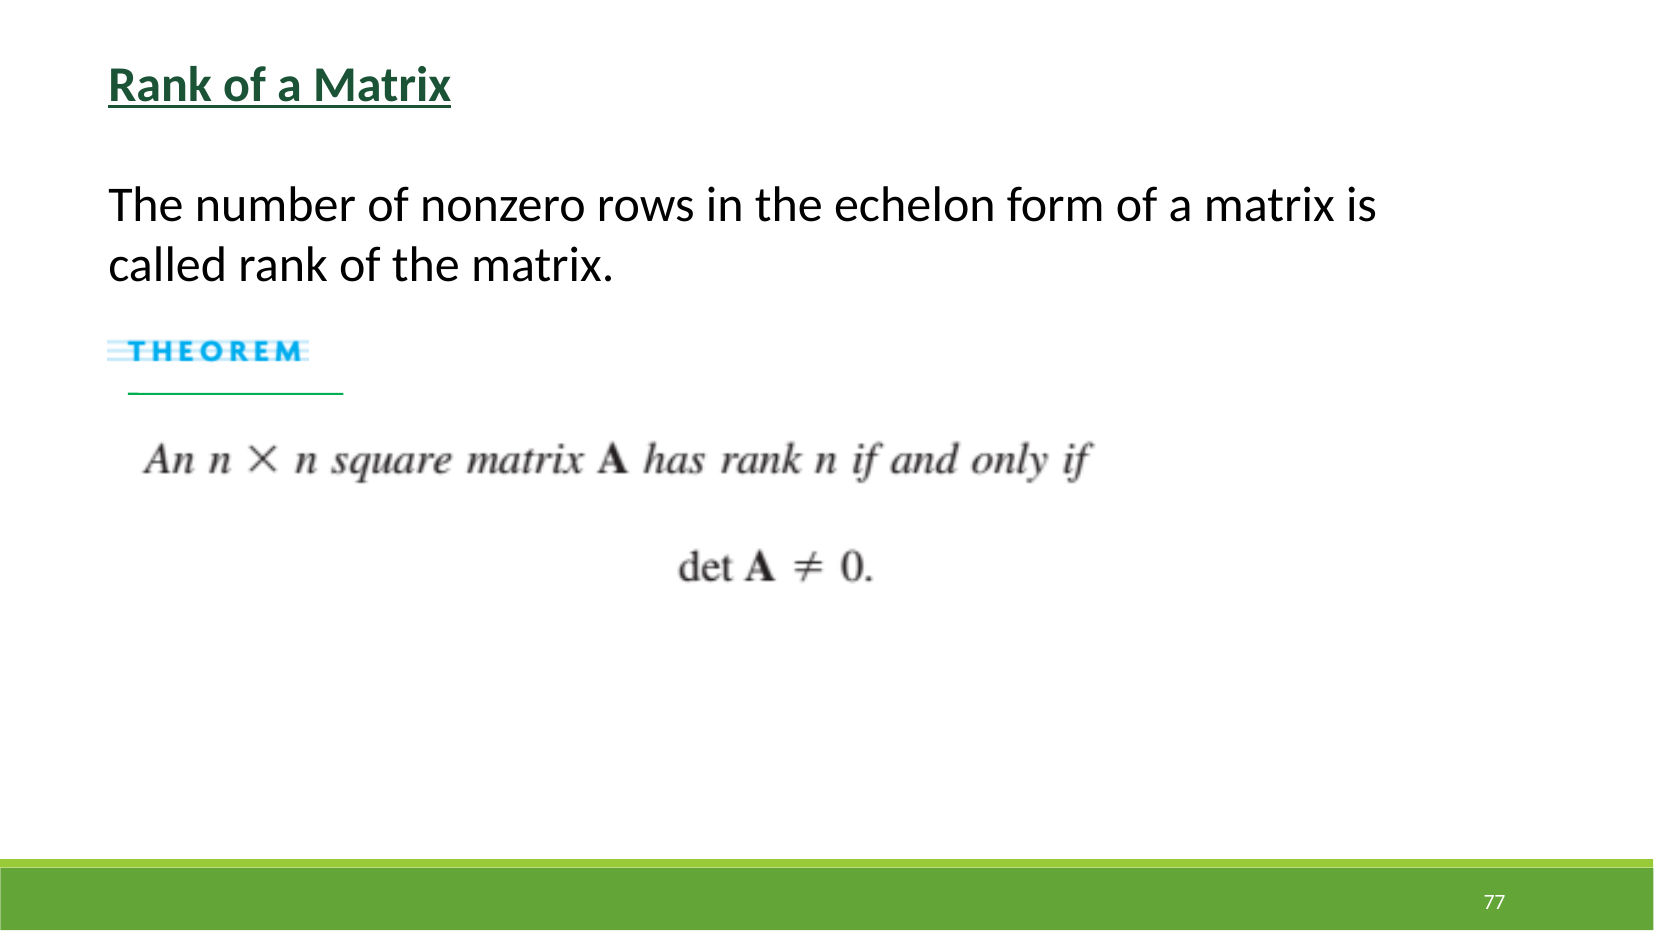

Rank of a Matrix
The number of nonzero rows in the echelon form of a matrix is called rank of the matrix.